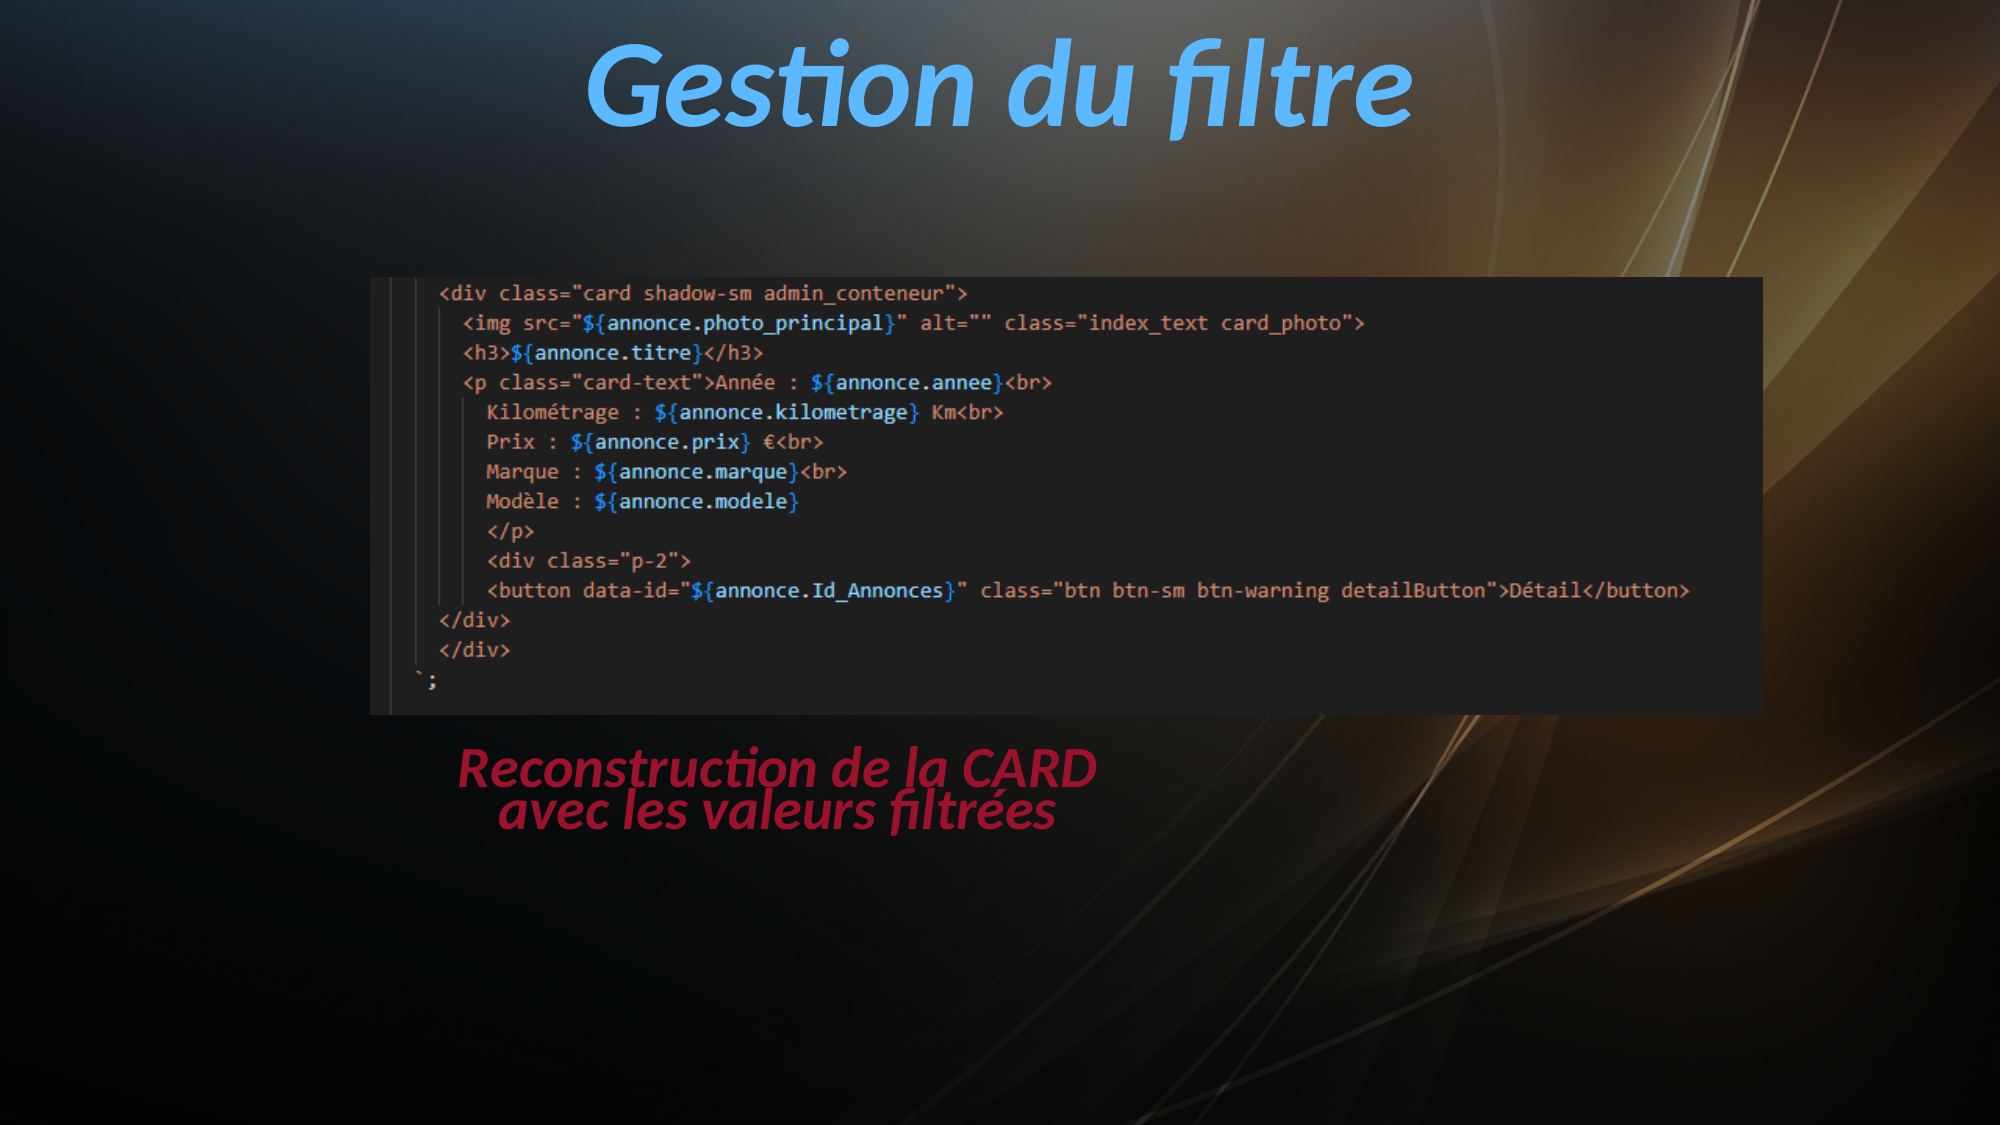

Gestion du filtre
#
Reconstruction de la CARD avec les valeurs filtrées